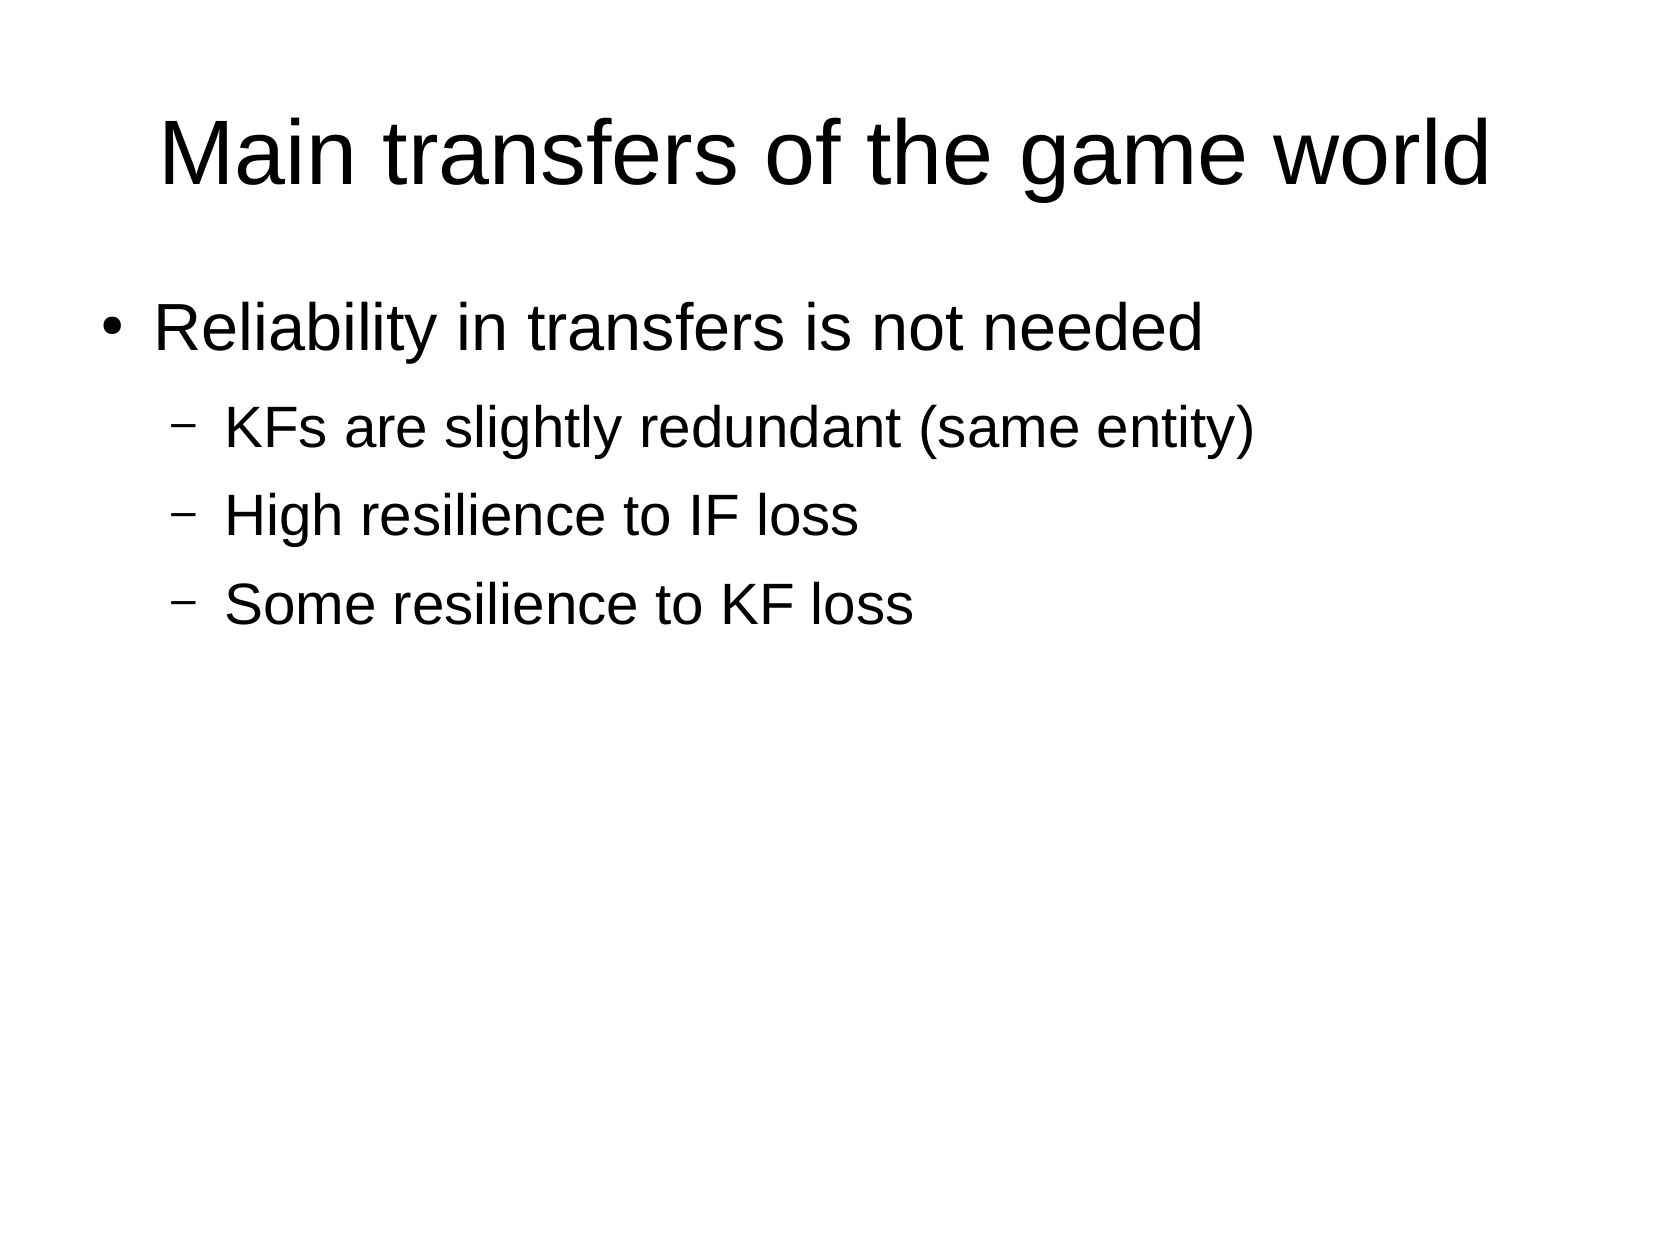

# Main transfers of the game world
Reliability in transfers is not needed
KFs are slightly redundant (same entity)
High resilience to IF loss
Some resilience to KF loss